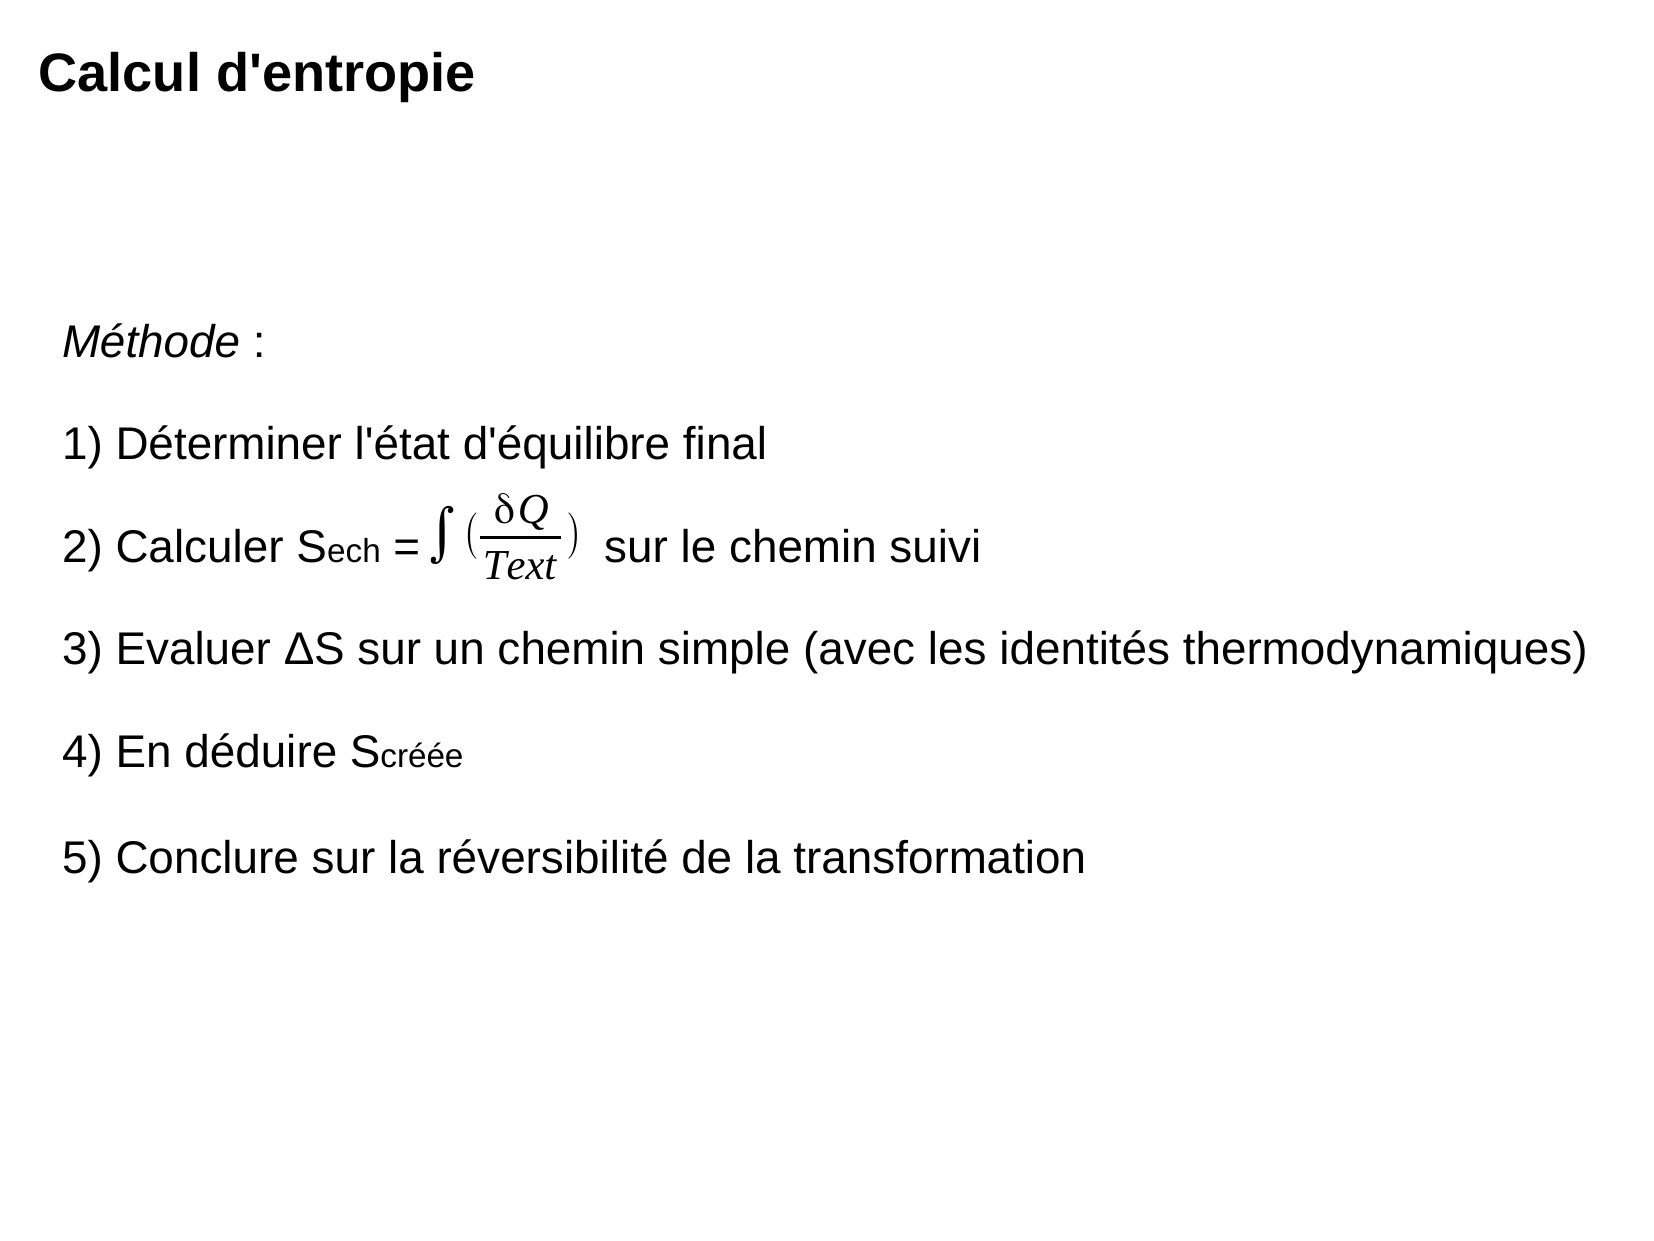

Calcul d'entropie
Méthode :
1) Déterminer l'état d'équilibre final
2) Calculer Sech =			 sur le chemin suivi
3) Evaluer ΔS sur un chemin simple (avec les identités thermodynamiques)
4) En déduire Scréée
5) Conclure sur la réversibilité de la transformation